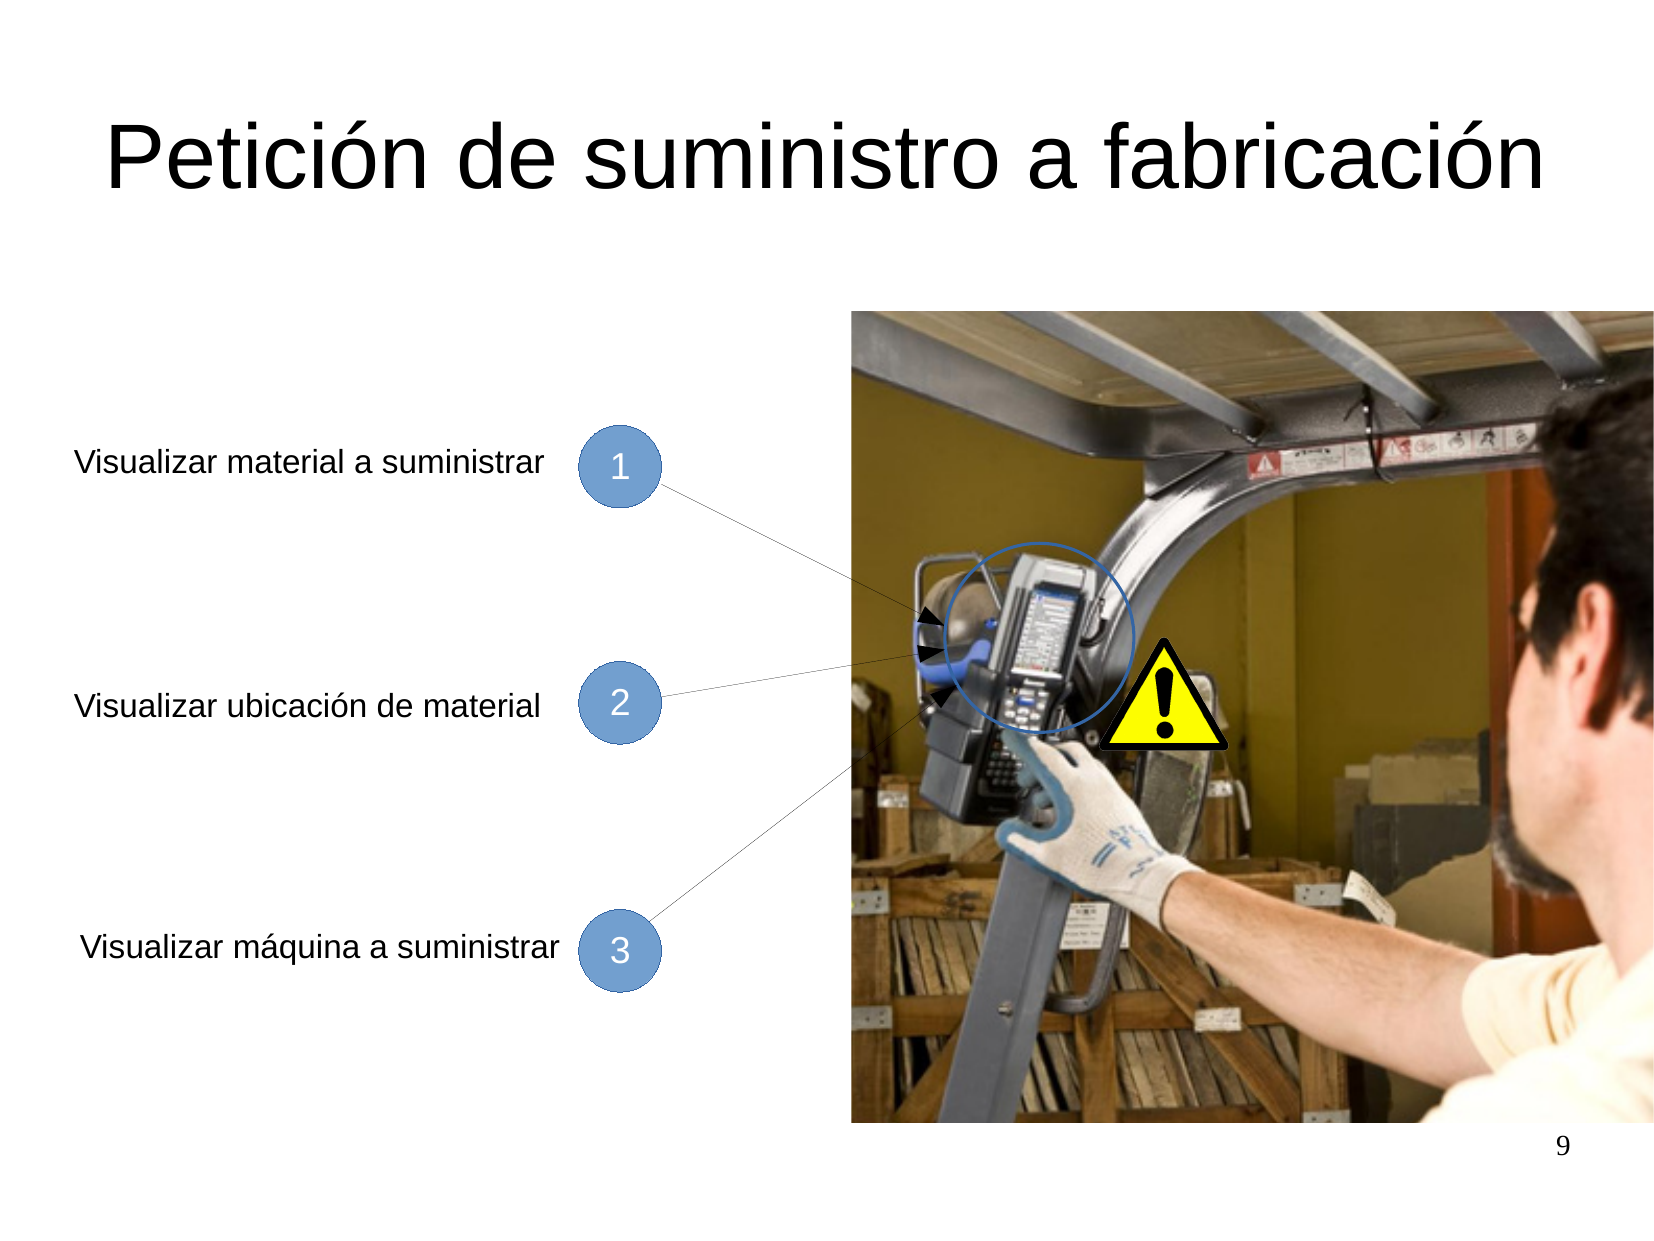

# Petición de suministro a fabricación
1
Visualizar material a suministrar
2
Visualizar ubicación de material
3
Visualizar máquina a suministrar
9